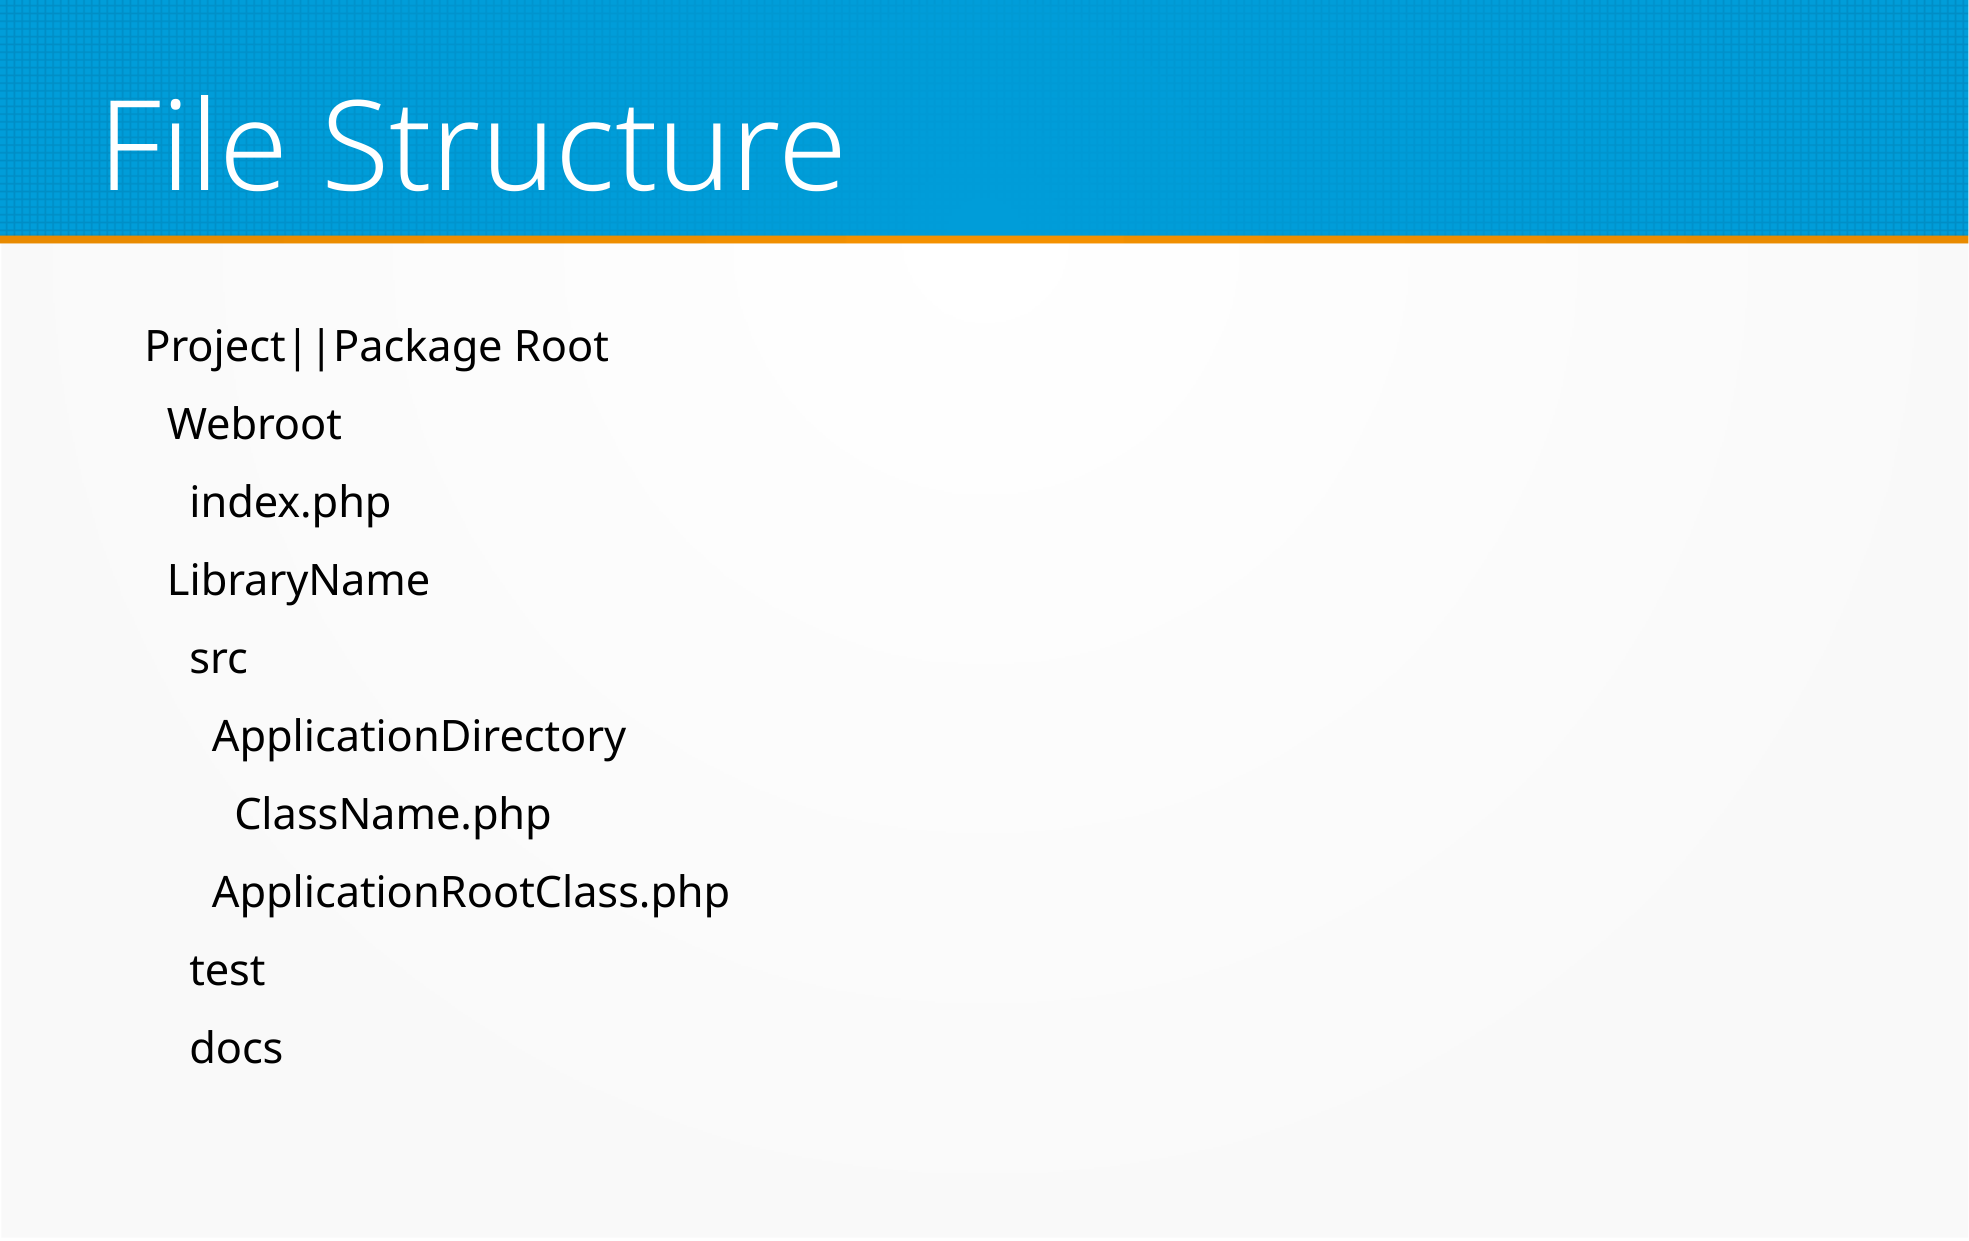

# File Structure
Project||Package Root
 Webroot
 index.php
 LibraryName
 src
 ApplicationDirectory
 ClassName.php
 ApplicationRootClass.php
 test
 docs